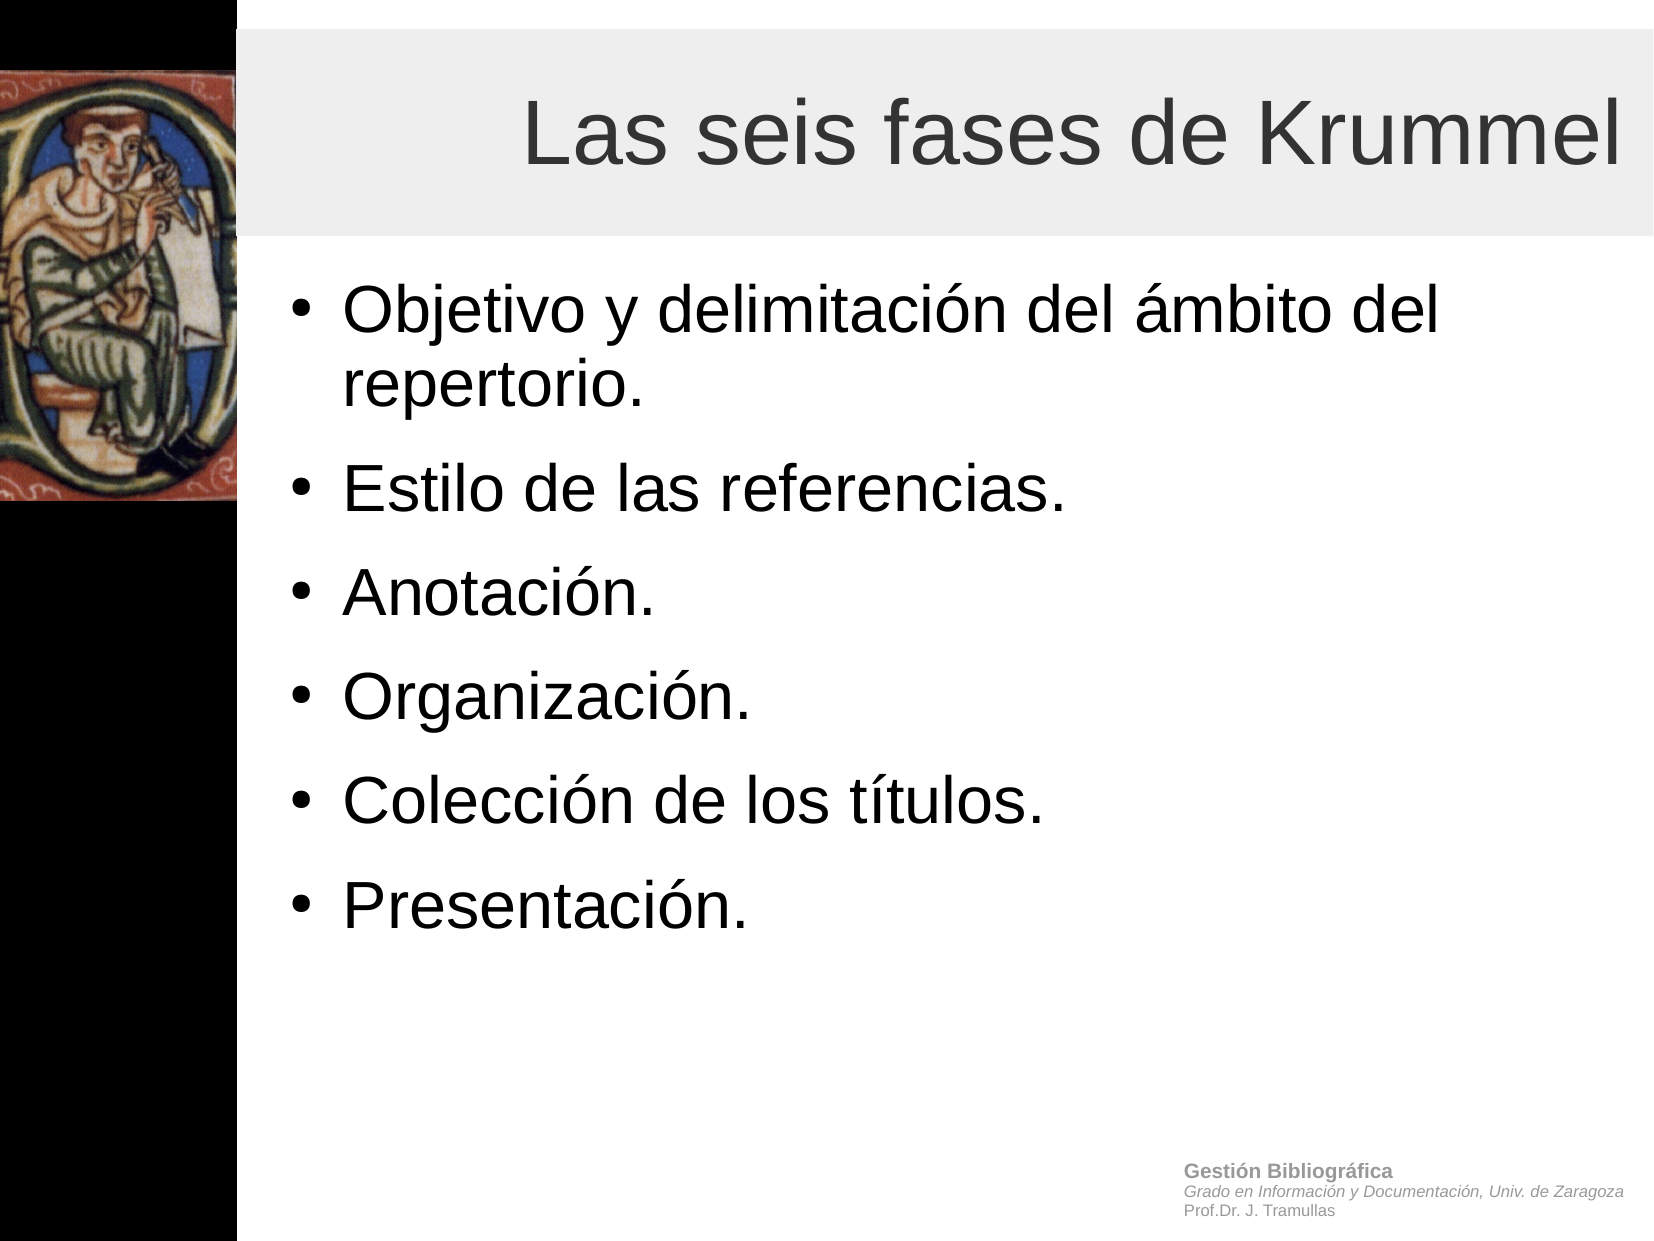

# Las seis fases de Krummel
Objetivo y delimitación del ámbito del repertorio.
Estilo de las referencias.
Anotación.
Organización.
Colección de los títulos.
Presentación.